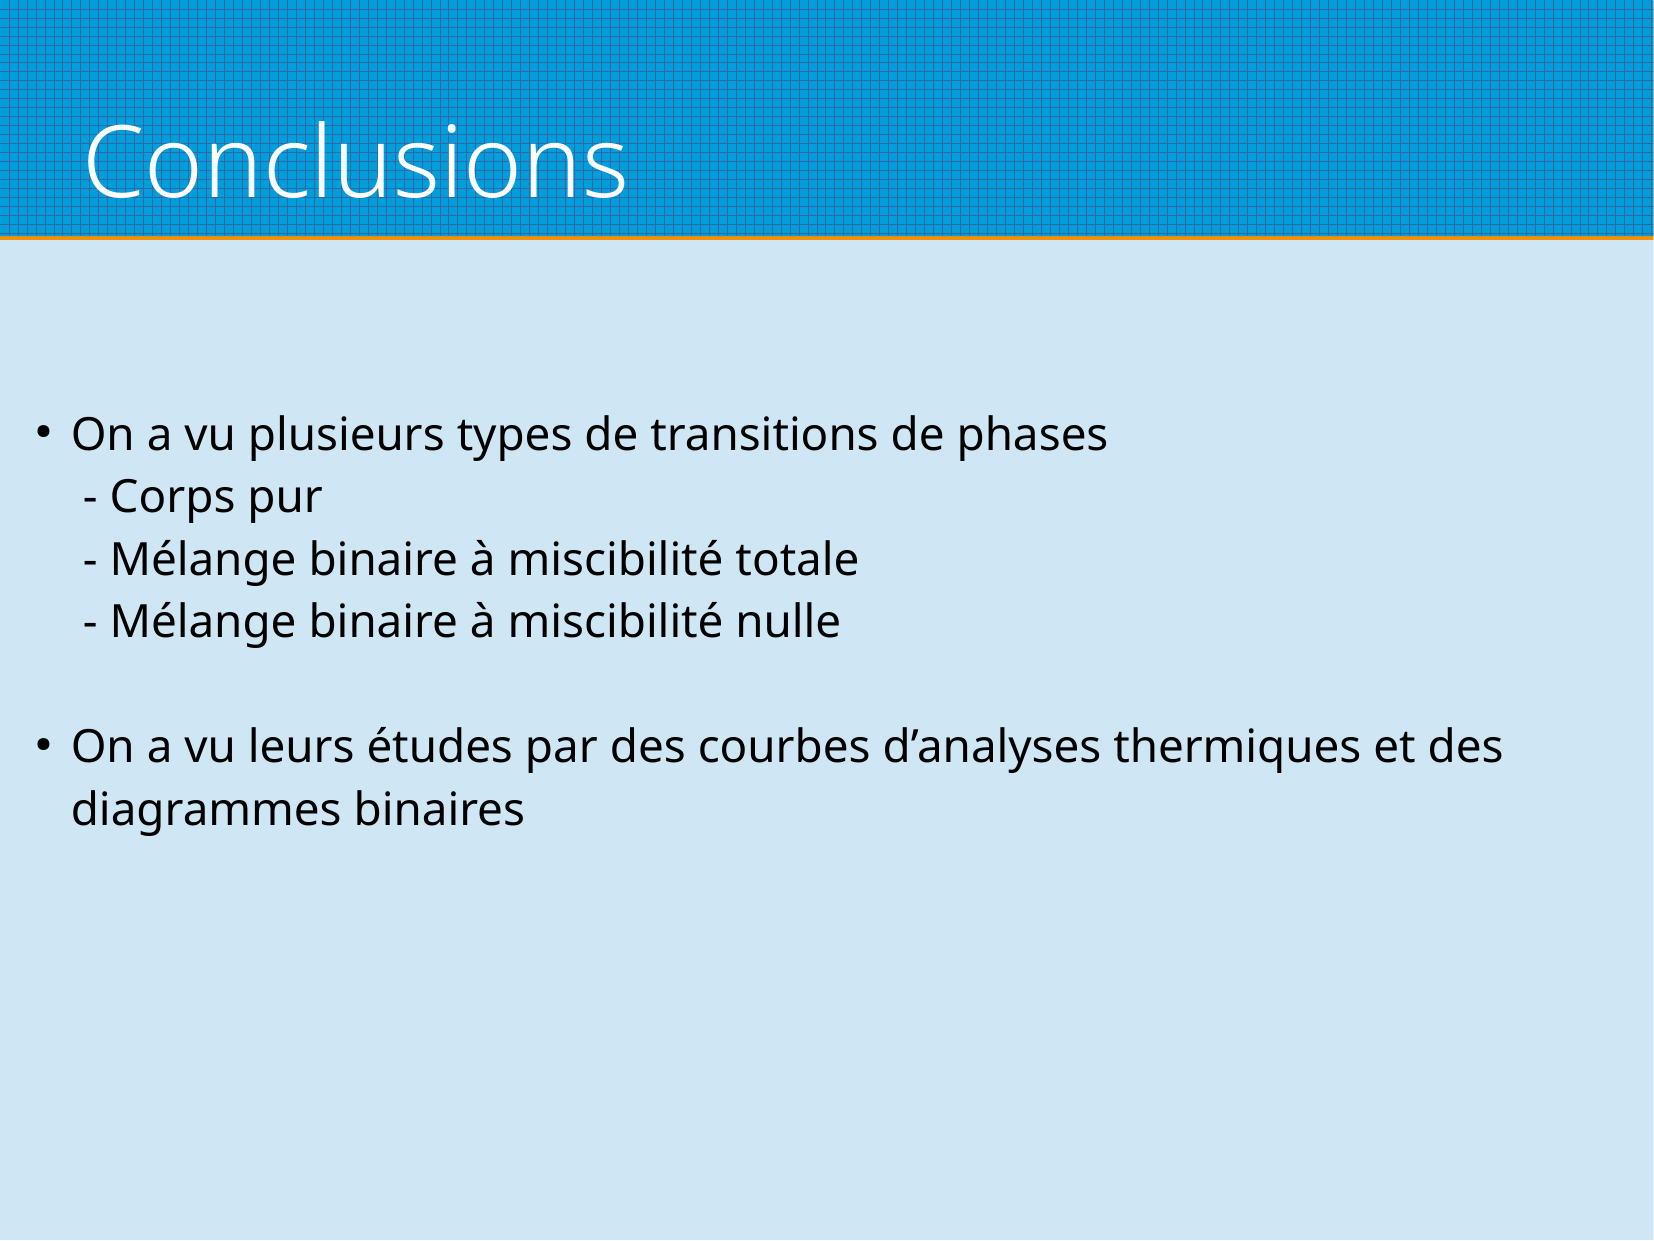

# Conclusions
On a vu plusieurs types de transitions de phases
 - Corps pur
 - Mélange binaire à miscibilité totale
 - Mélange binaire à miscibilité nulle
On a vu leurs études par des courbes d’analyses thermiques et des diagrammes binaires